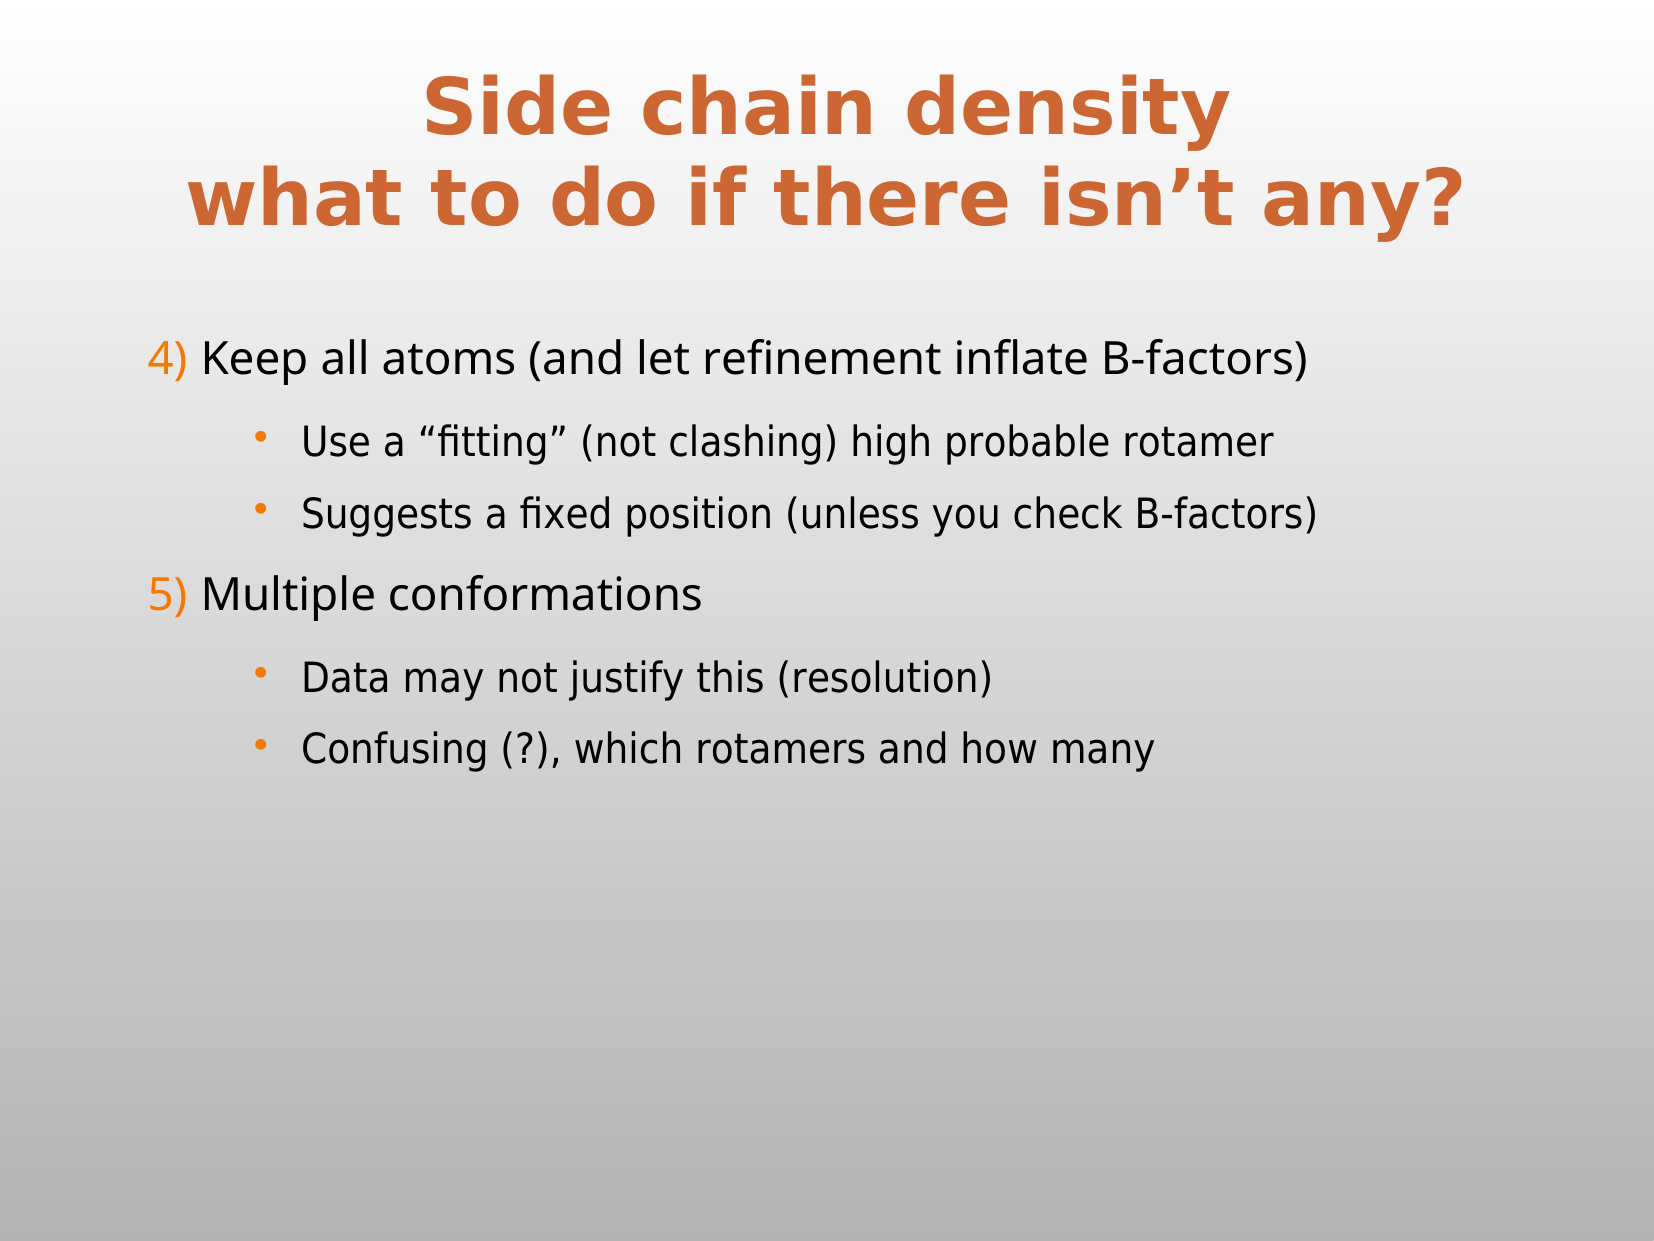

# Side chain density what to do if there isn’t any?
Keep all atoms (and let refinement inflate B-factors)
Use a “fitting” (not clashing) high probable rotamer
Suggests a fixed position (unless you check B-factors)
Multiple conformations
Data may not justify this (resolution)
Confusing (?), which rotamers and how many